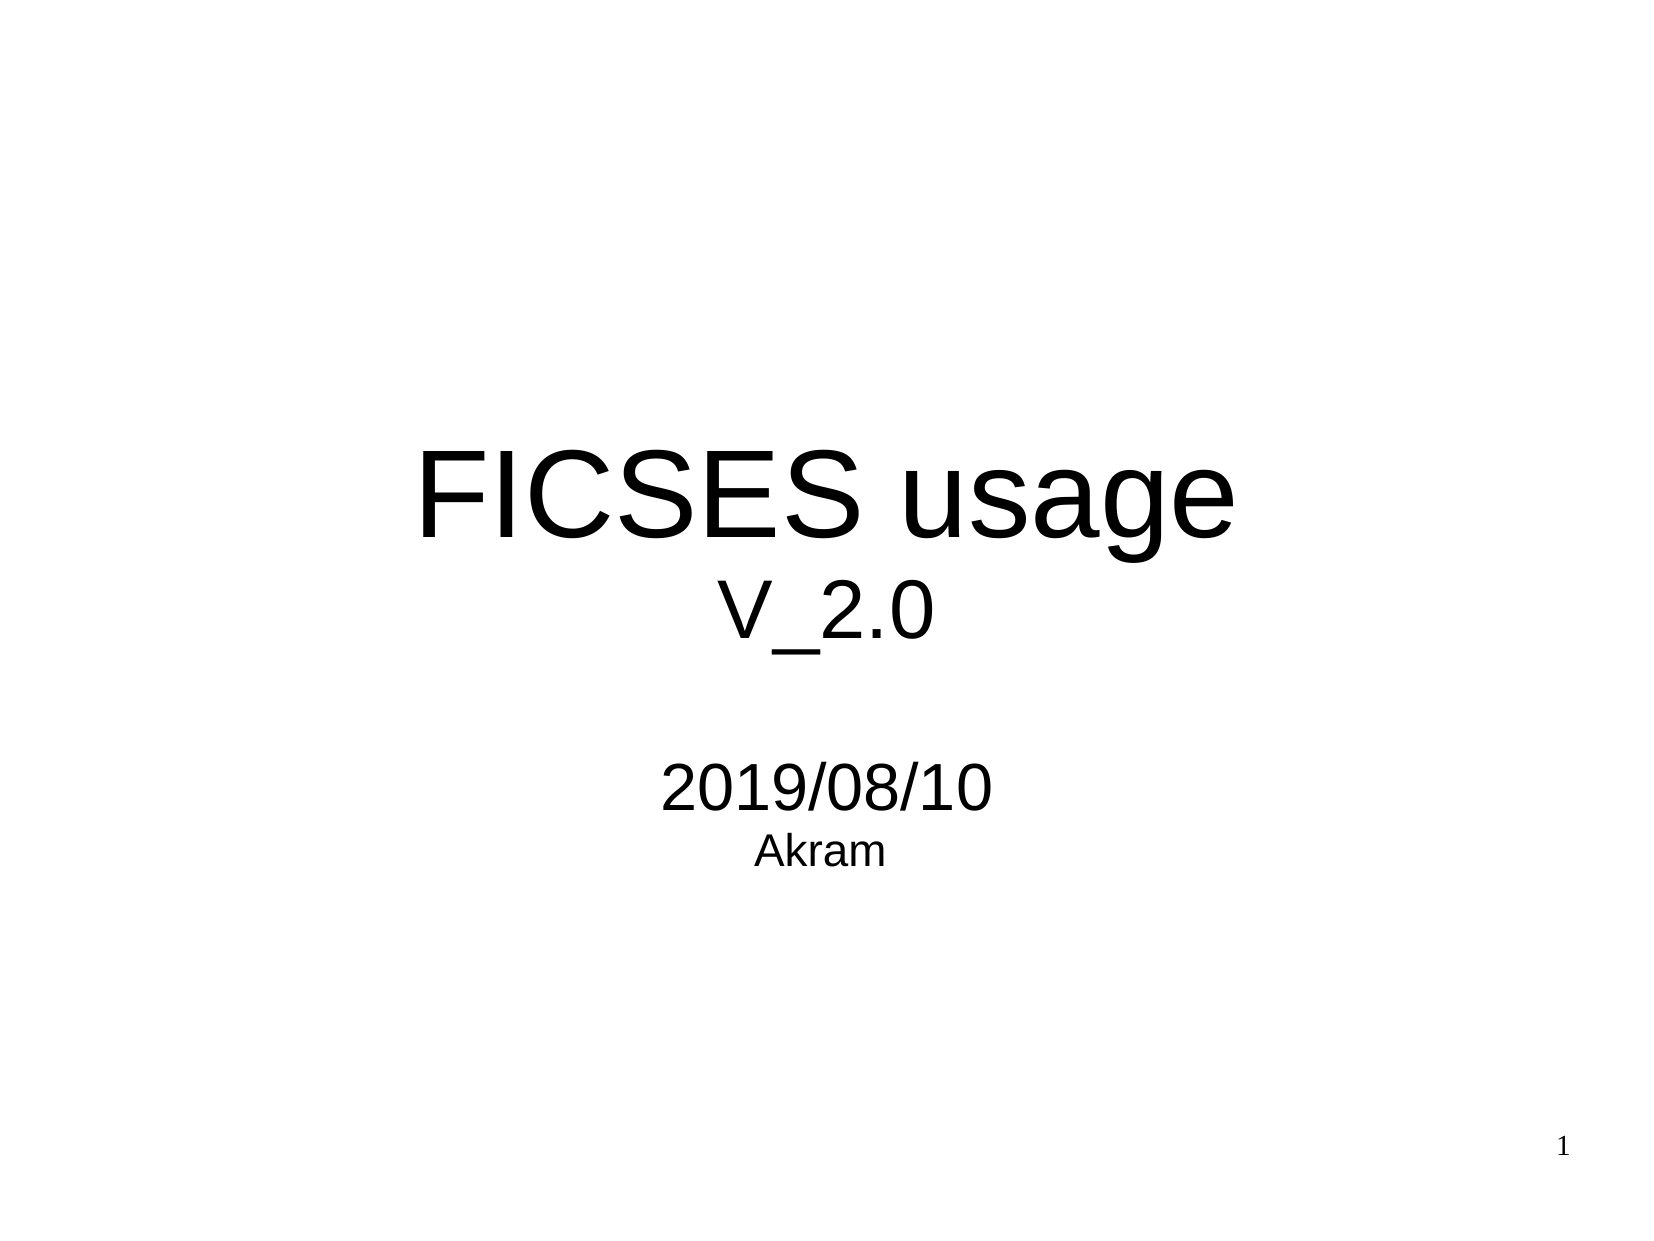

# FICSES usage
V_2.0
2019/08/10
Akram
1